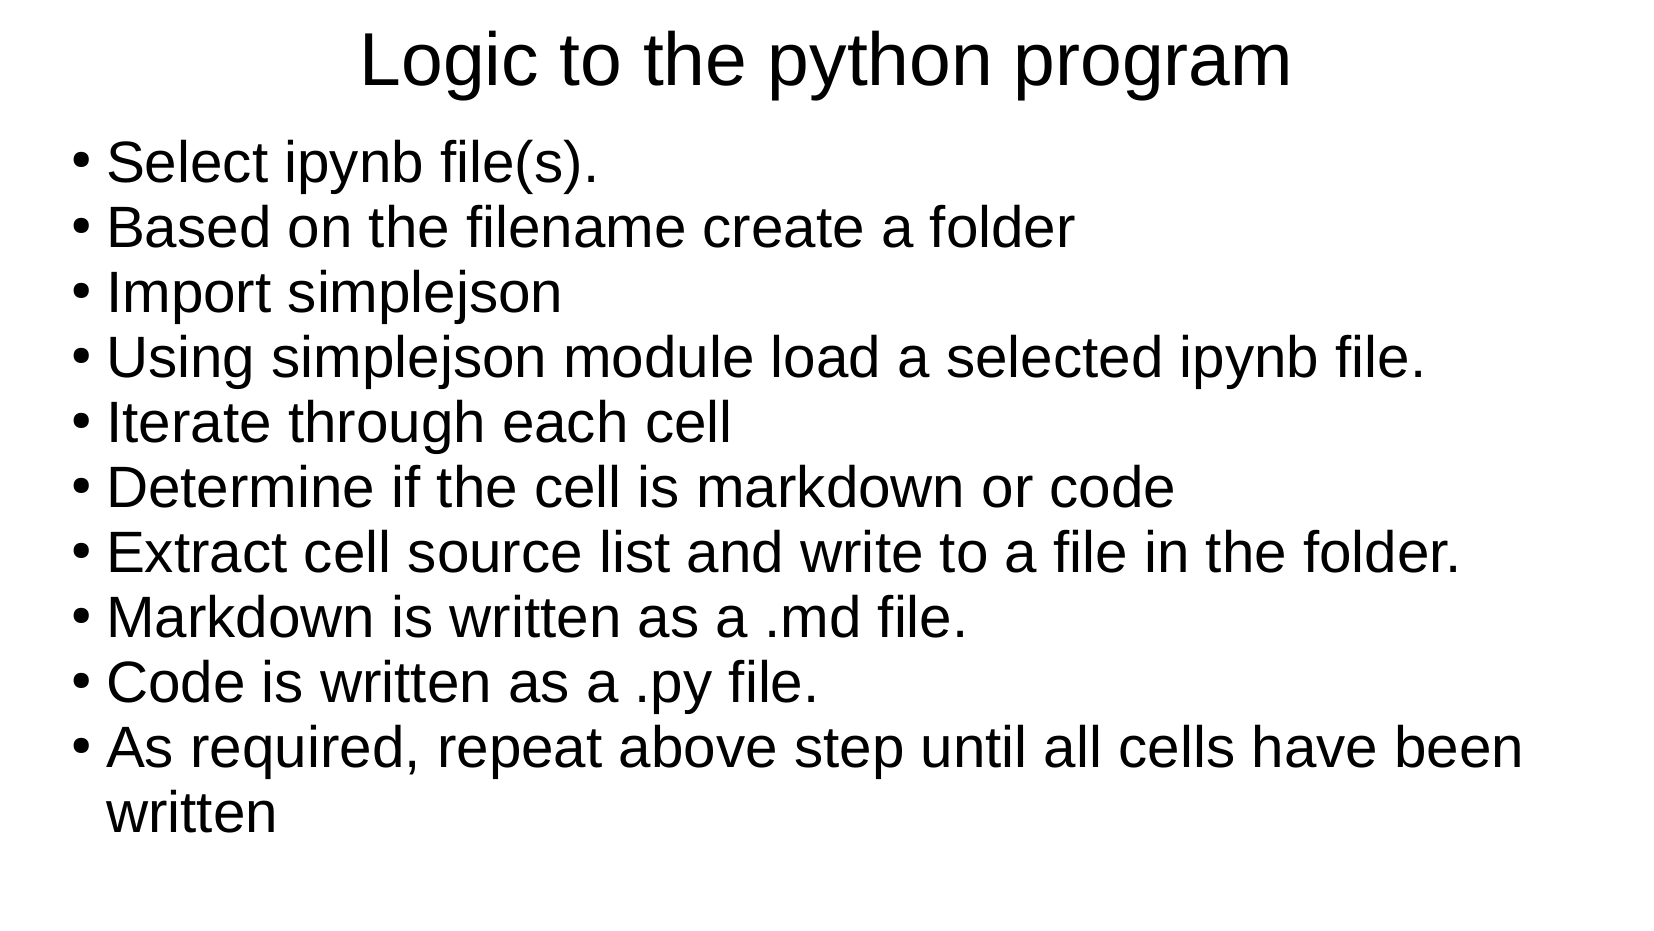

# Logic to the python program
Select ipynb file(s).
Based on the filename create a folder
Import simplejson
Using simplejson module load a selected ipynb file.
Iterate through each cell
Determine if the cell is markdown or code
Extract cell source list and write to a file in the folder.
Markdown is written as a .md file.
Code is written as a .py file.
As required, repeat above step until all cells have been written